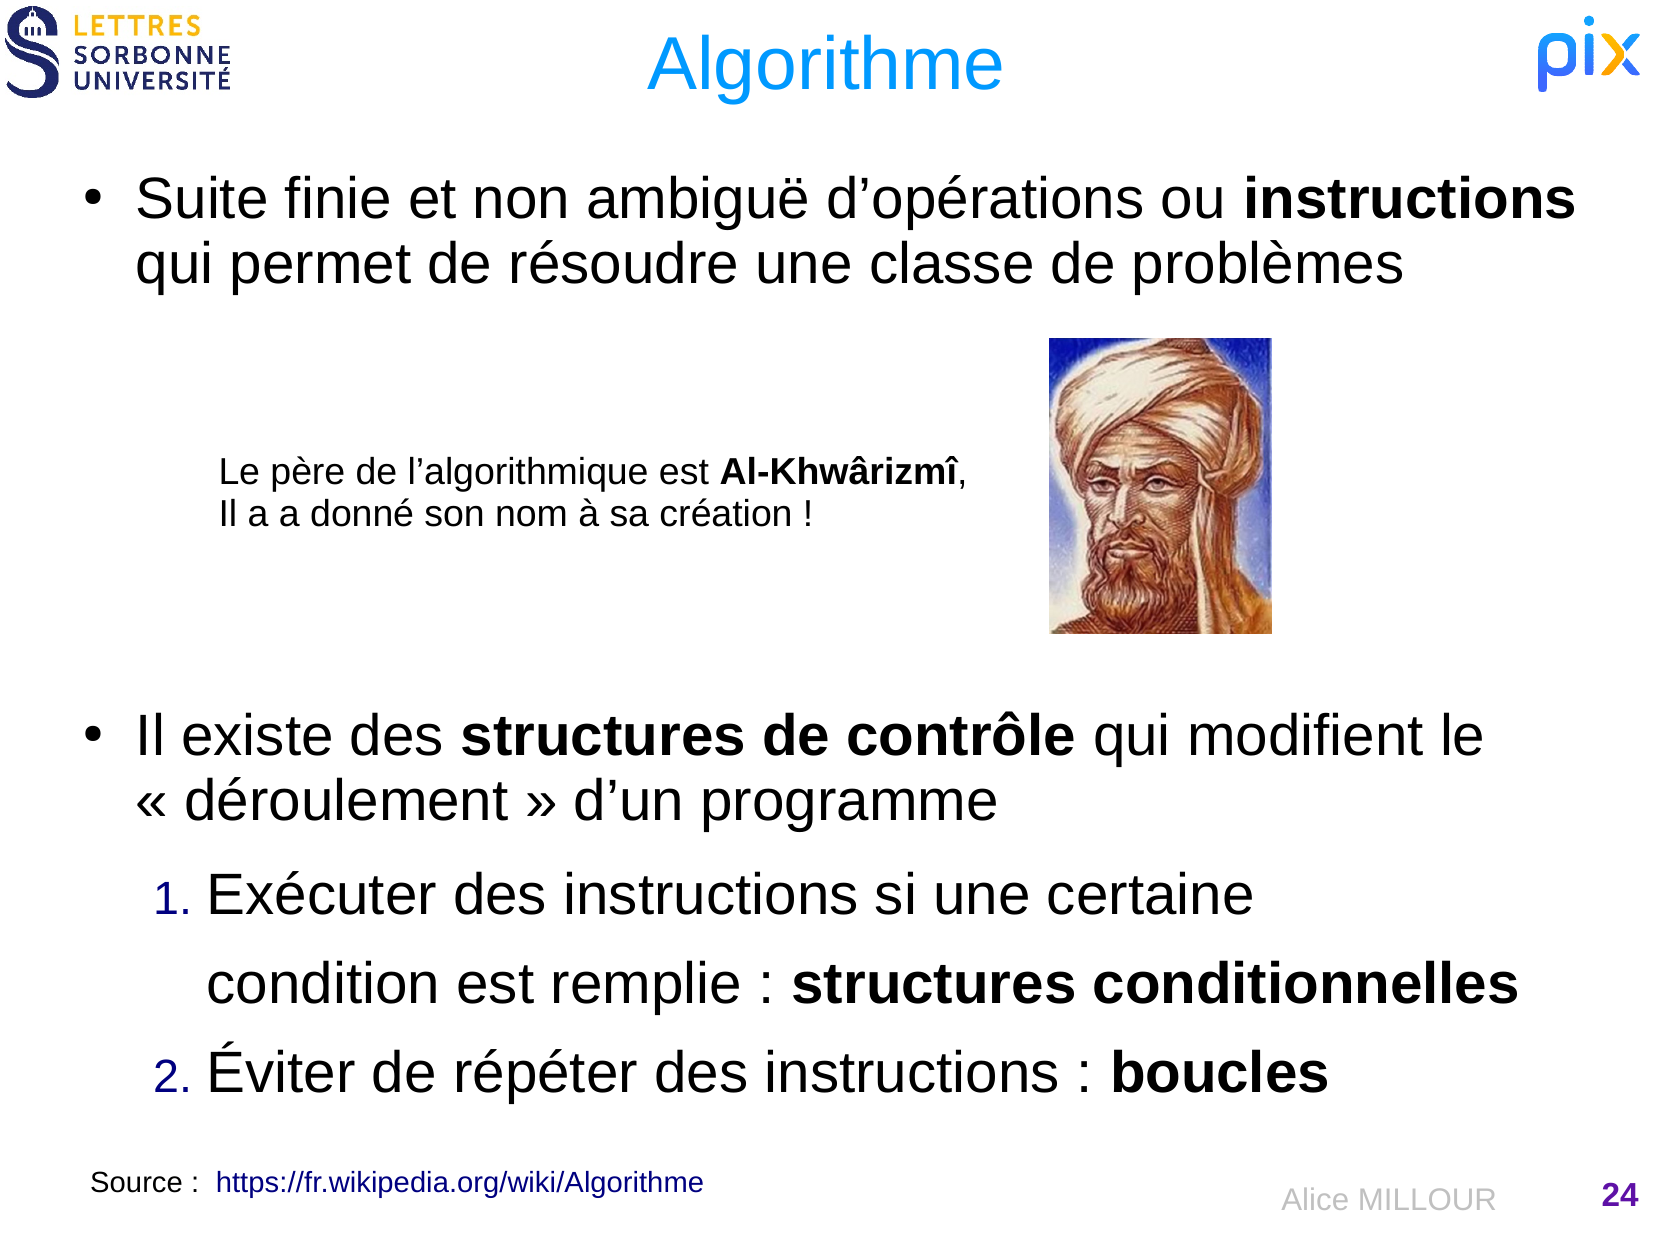

# Algorithme
Suite finie et non ambiguë d’opérations ou instructions qui permet de résoudre une classe de problèmes
Il existe des structures de contrôle qui modifient le « déroulement » d’un programme
Exécuter des instructions si une certaine
condition est remplie : structures conditionnelles
Éviter de répéter des instructions : boucles
Le père de l’algorithmique est Al-Khwârizmî,
Il a a donné son nom à sa création !
	Source : https://fr.wikipedia.org/wiki/Algorithme